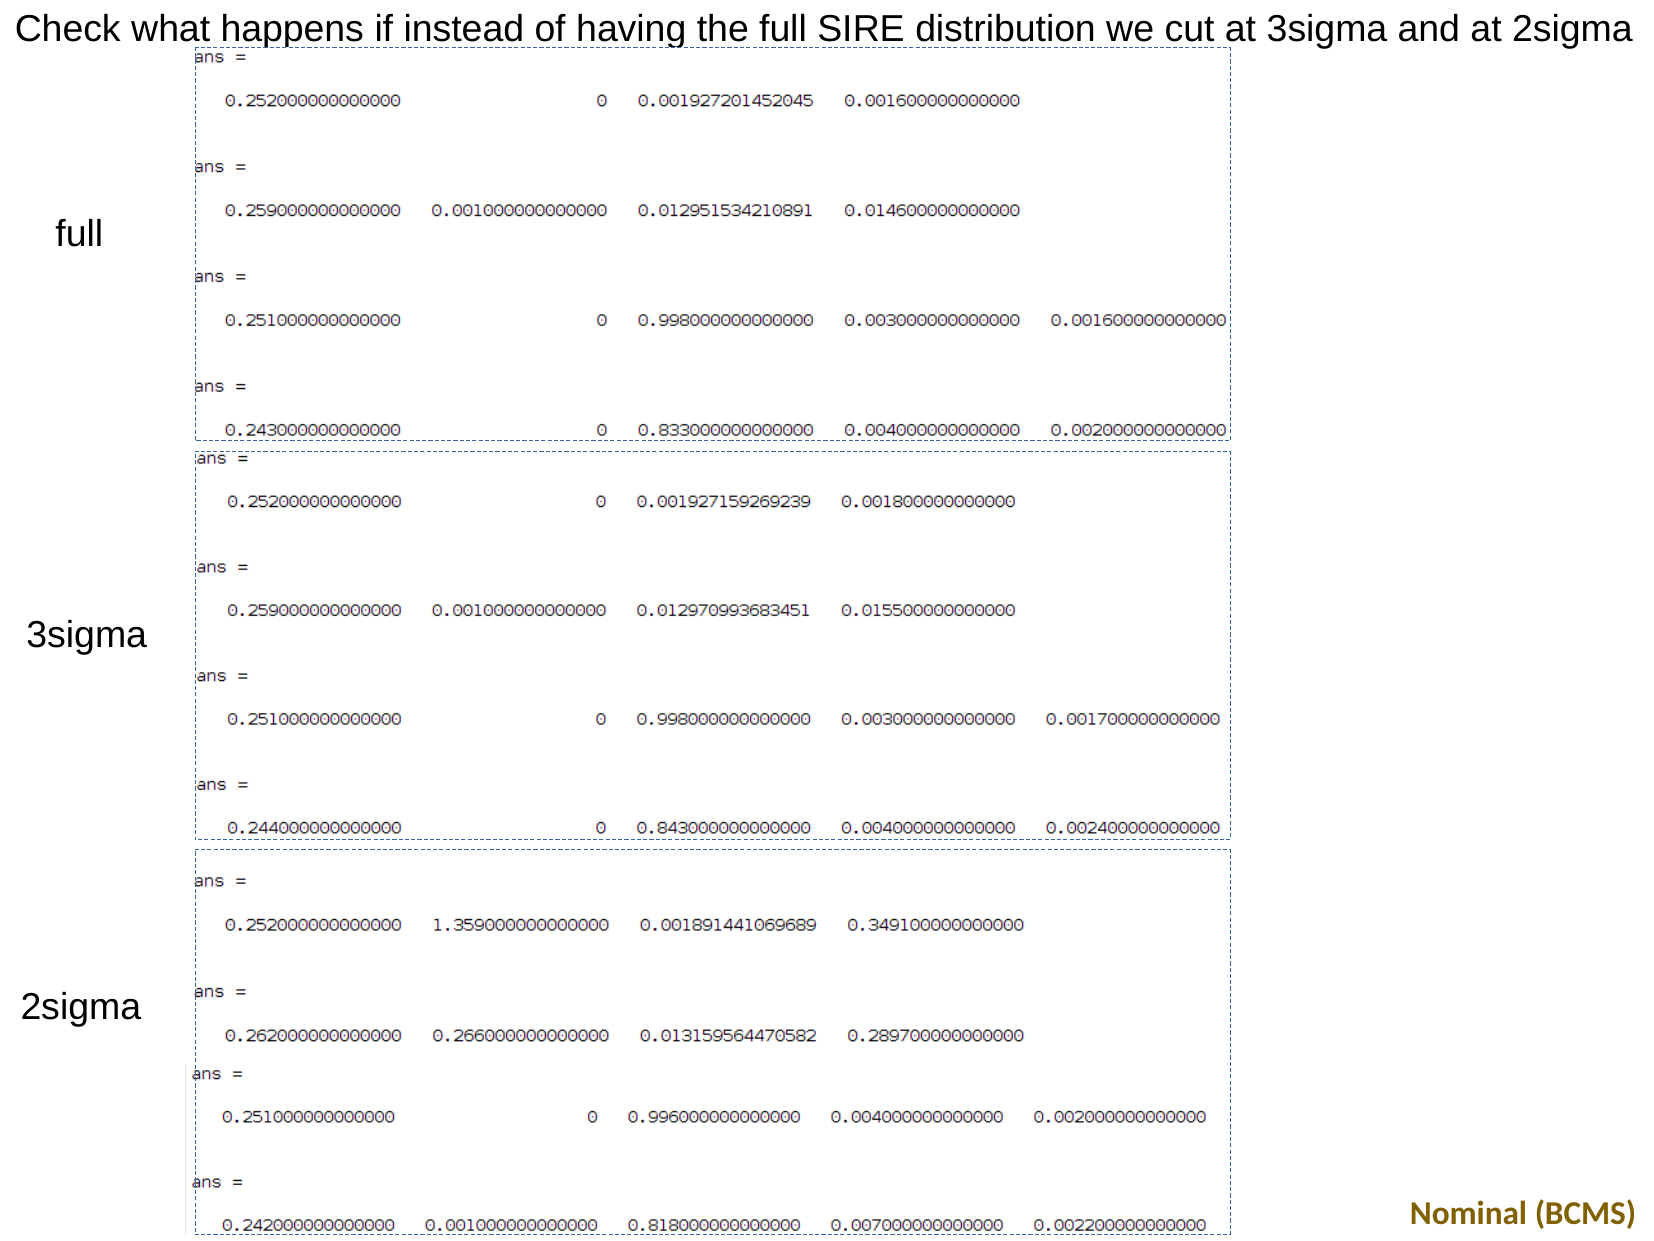

Check what happens if instead of having the full SIRE distribution we cut at 3sigma and at 2sigma
full
3sigma
2sigma
Nominal (BCMS)